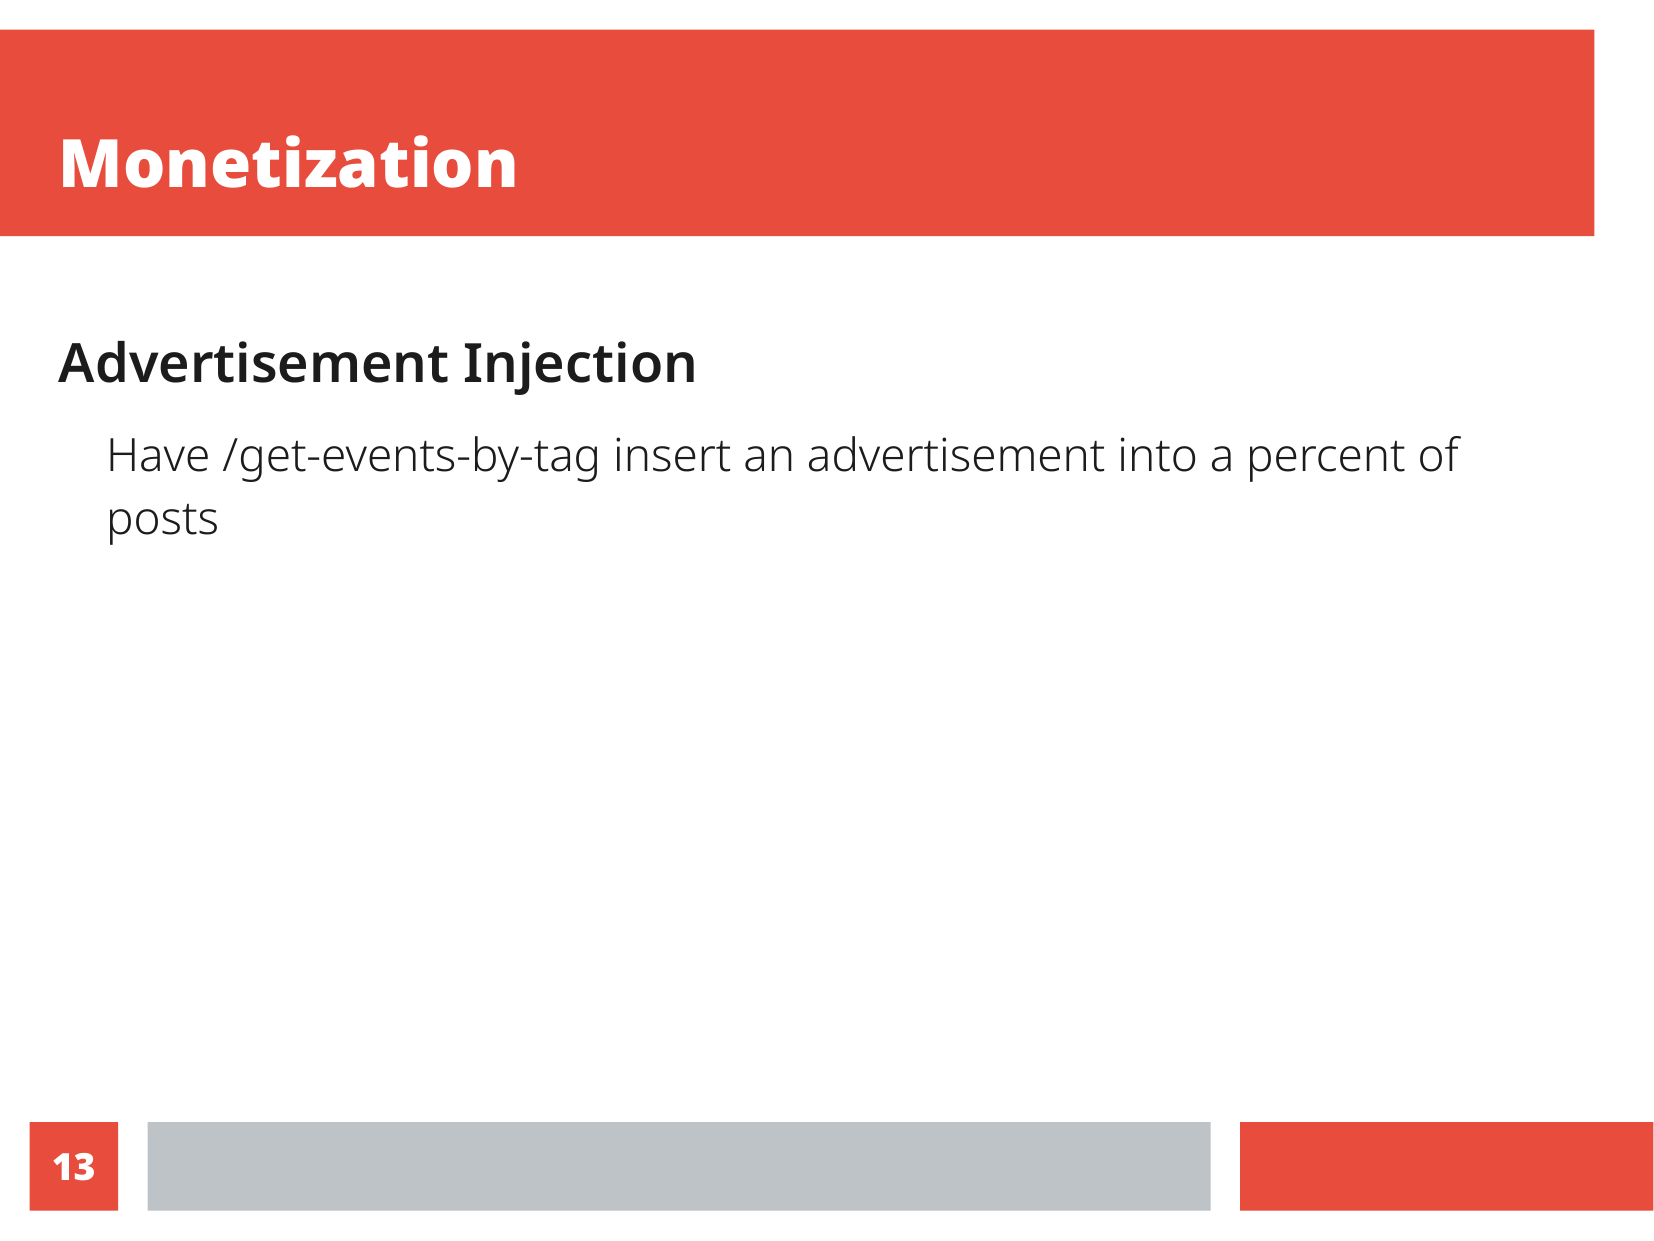

# Monetization
Advertisement Injection
Have /get-events-by-tag insert an advertisement into a percent of posts
13